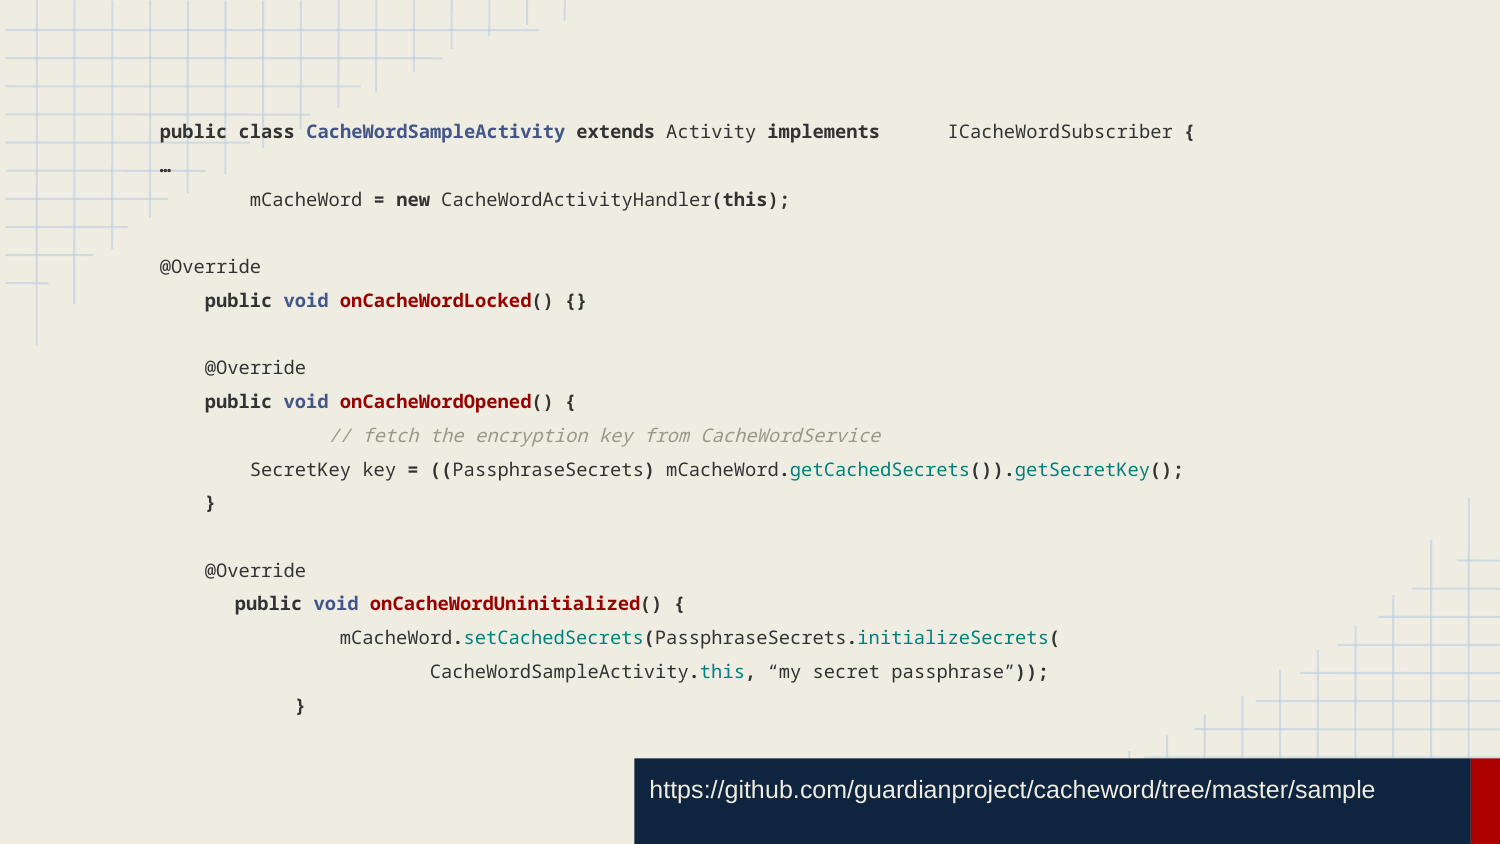

public class CacheWordSampleActivity extends Activity implements ICacheWordSubscriber {
…
 mCacheWord = new CacheWordActivityHandler(this);
@Override
 public void onCacheWordLocked() {}
 @Override
 public void onCacheWordOpened() {
 // fetch the encryption key from CacheWordService
 SecretKey key = ((PassphraseSecrets) mCacheWord.getCachedSecrets()).getSecretKey();
 }
 @Override
 	public void onCacheWordUninitialized() {
 mCacheWord.setCachedSecrets(PassphraseSecrets.initializeSecrets(
 CacheWordSampleActivity.this, “my secret passphrase”));
 }
# https://github.com/guardianproject/cacheword/tree/master/sample